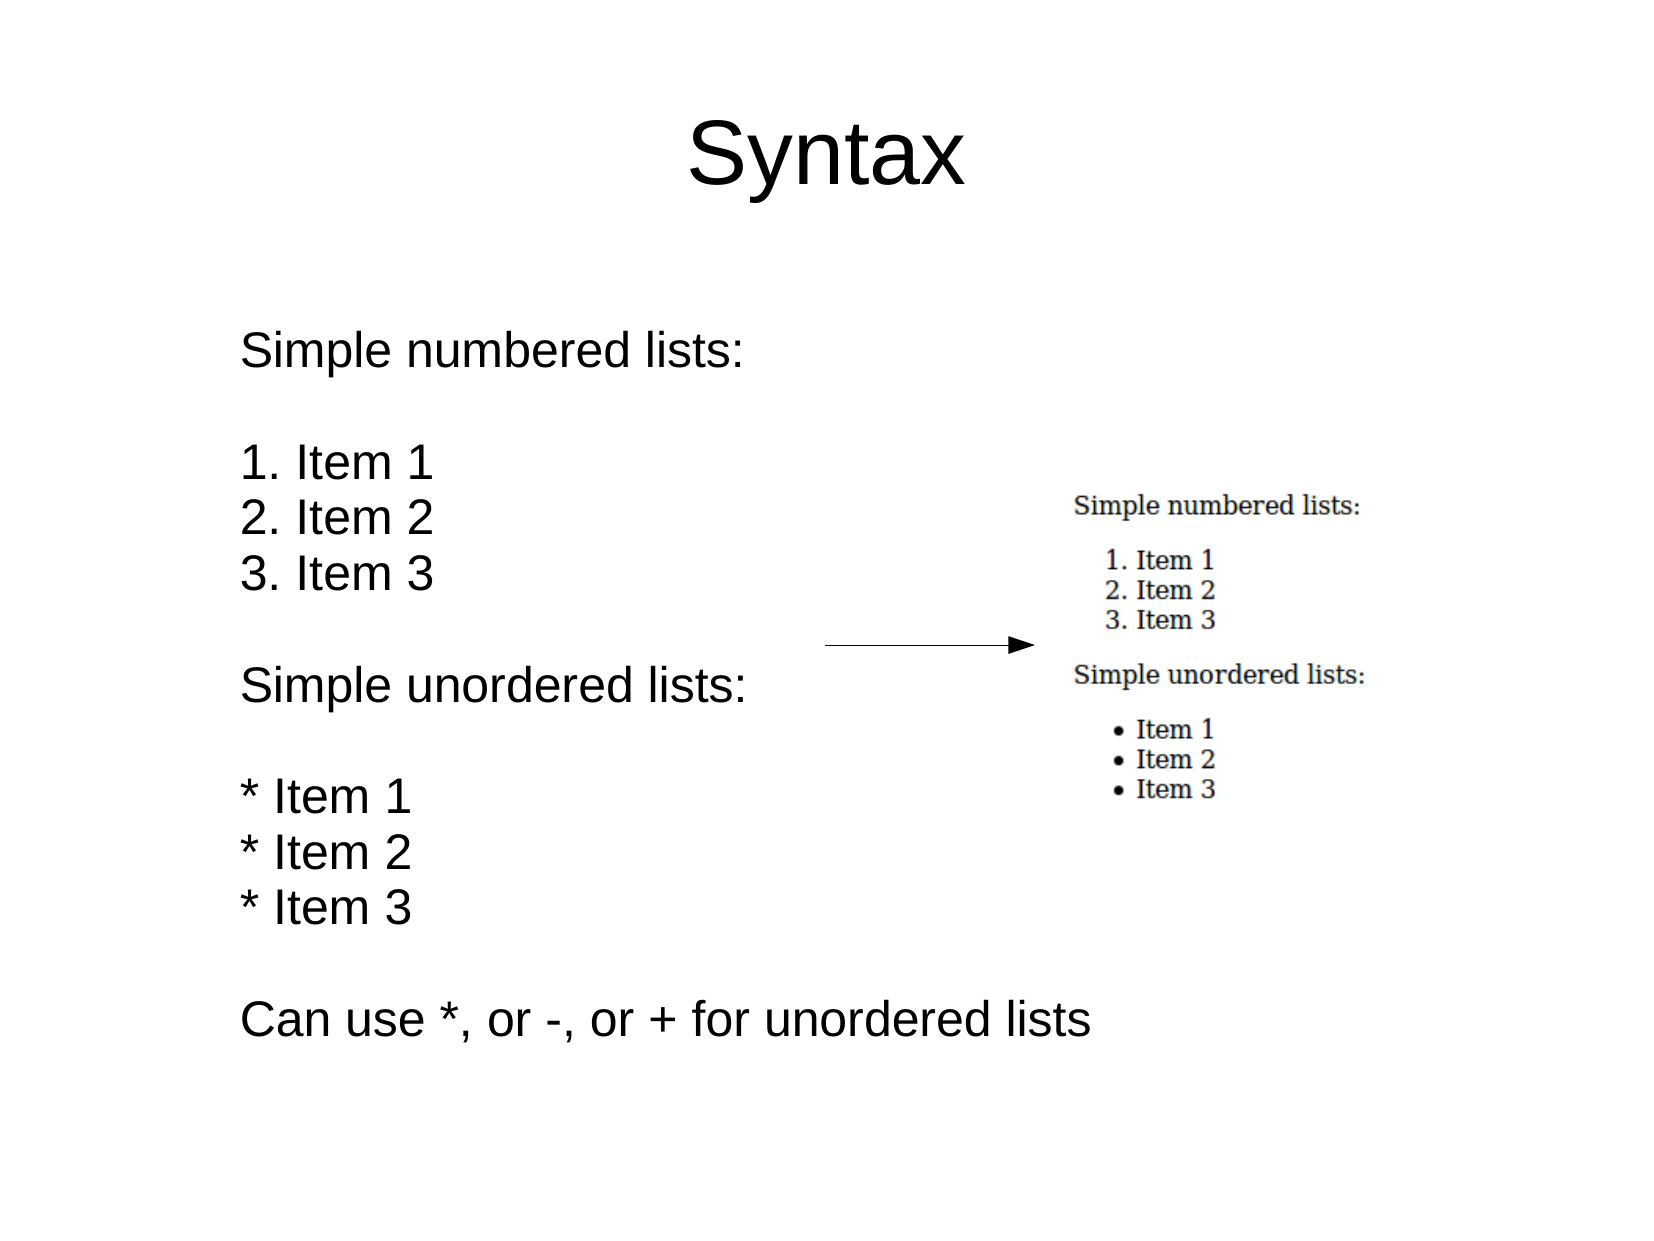

# Syntax
Simple numbered lists:
1. Item 1
2. Item 2
3. Item 3
Simple unordered lists:
* Item 1
* Item 2
* Item 3
Can use *, or -, or + for unordered lists